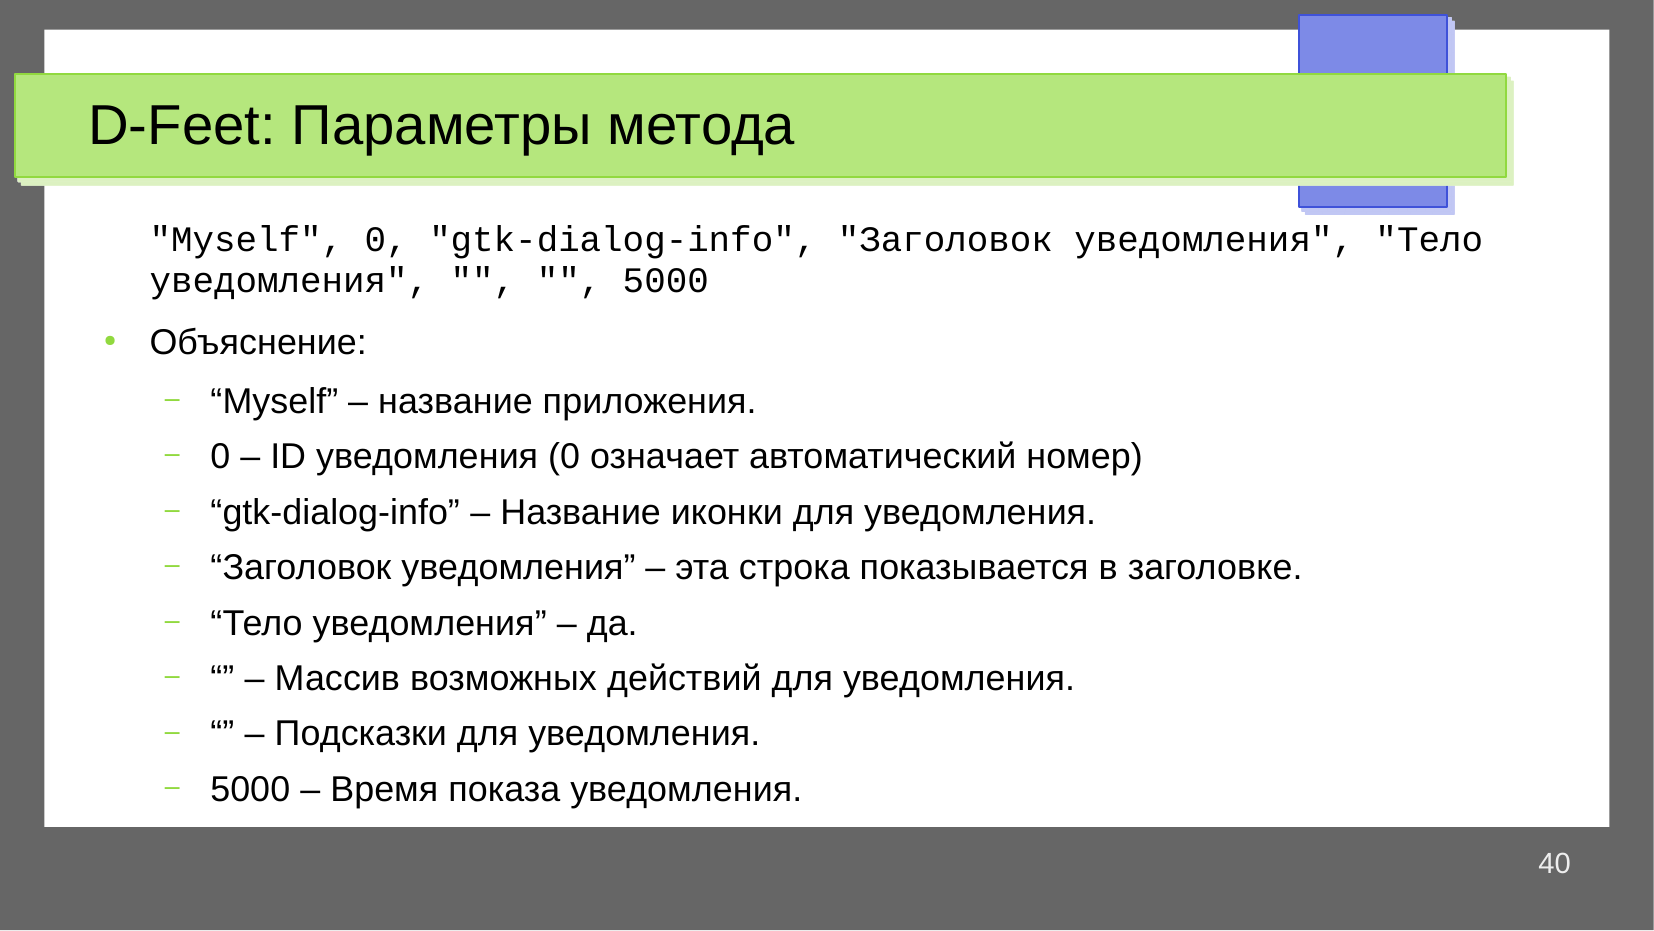

# D-Feet: Параметры метода
"Myself", 0, "gtk-dialog-info", "Заголовок уведомления", "Тело уведомления", "", "", 5000
Объяснение:
“Myself” – название приложения.
0 – ID уведомления (0 означает автоматический номер)
“gtk-dialog-info” – Название иконки для уведомления.
“Заголовок уведомления” – эта строка показывается в заголовке.
“Тело уведомления” – да.
“” – Массив возможных действий для уведомления.
“” – Подсказки для уведомления.
5000 – Время показа уведомления.
40